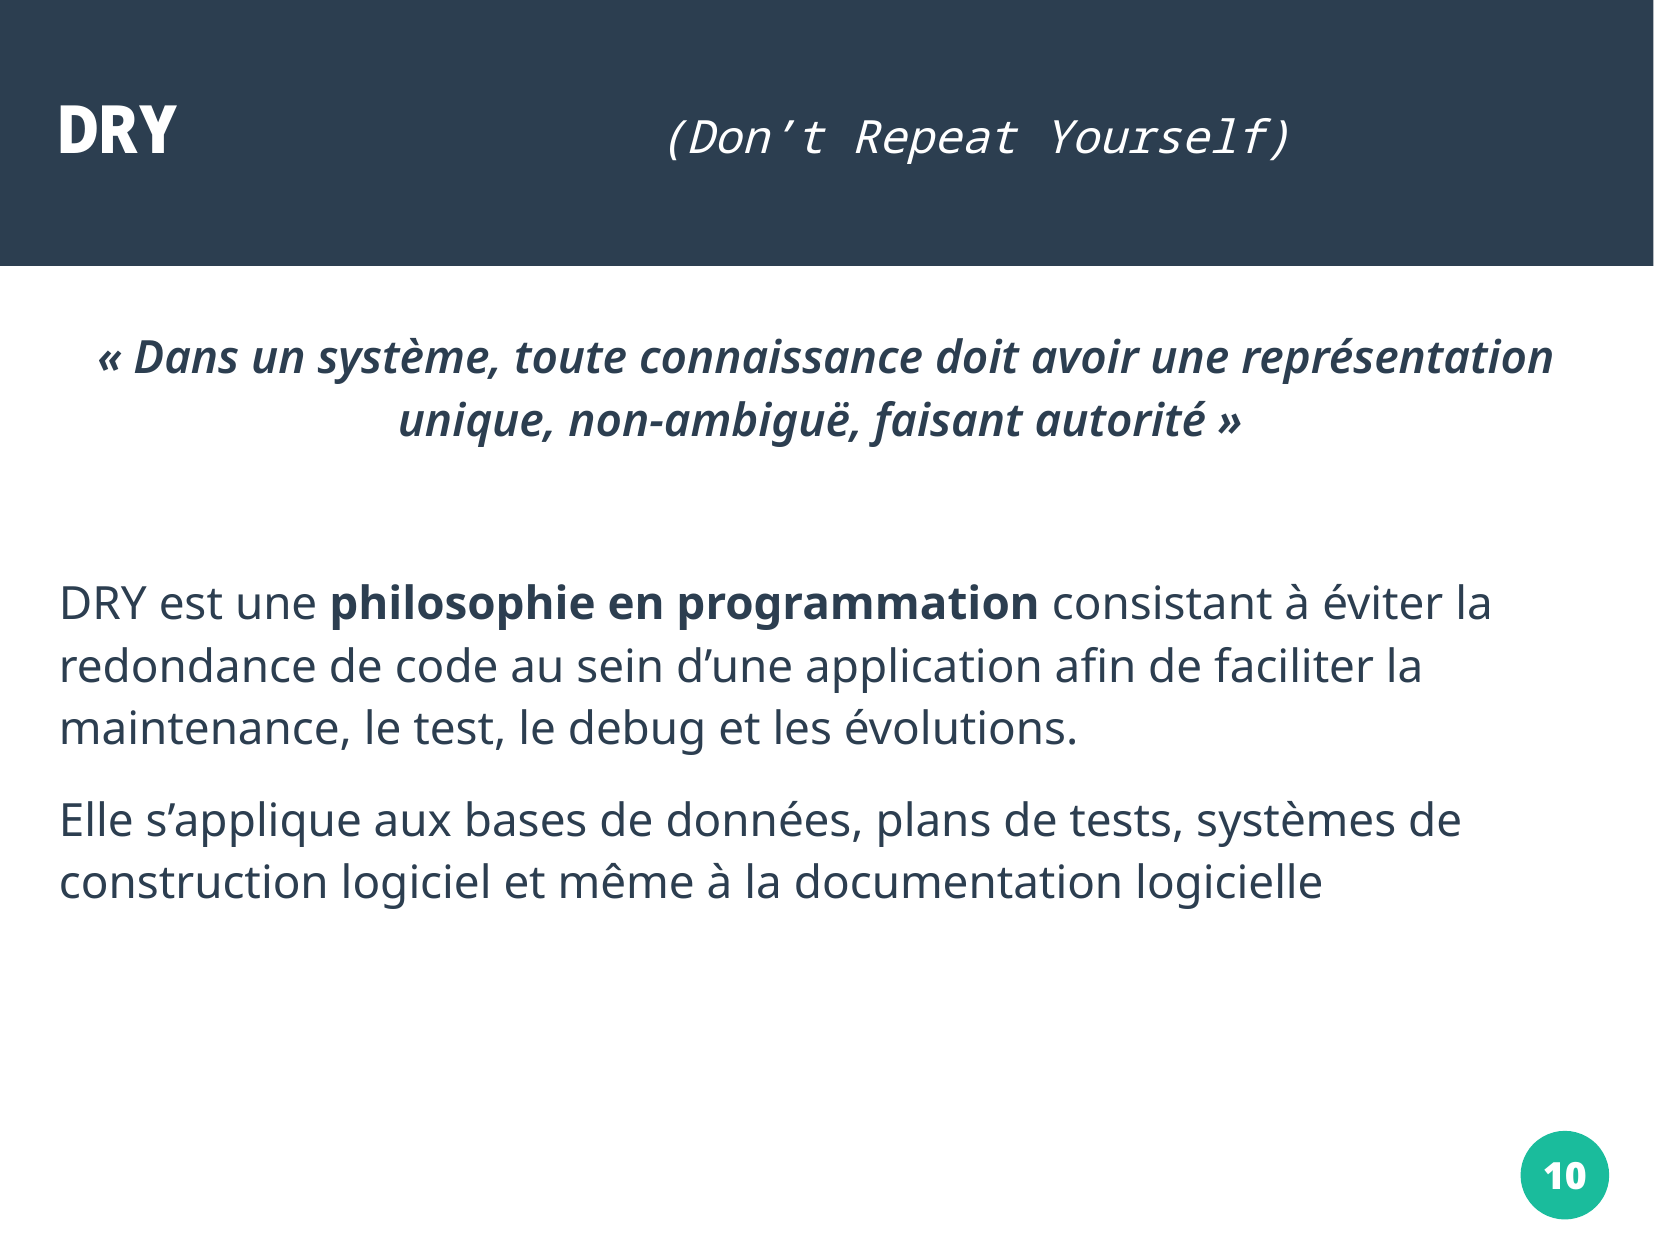

# DRY 						(Don’t Repeat Yourself)
« Dans un système, toute connaissance doit avoir une représentation unique, non-ambiguë, faisant autorité »
DRY est une philosophie en programmation consistant à éviter la redondance de code au sein d’une application afin de faciliter la maintenance, le test, le debug et les évolutions.
Elle s’applique aux bases de données, plans de tests, systèmes de construction logiciel et même à la documentation logicielle
10